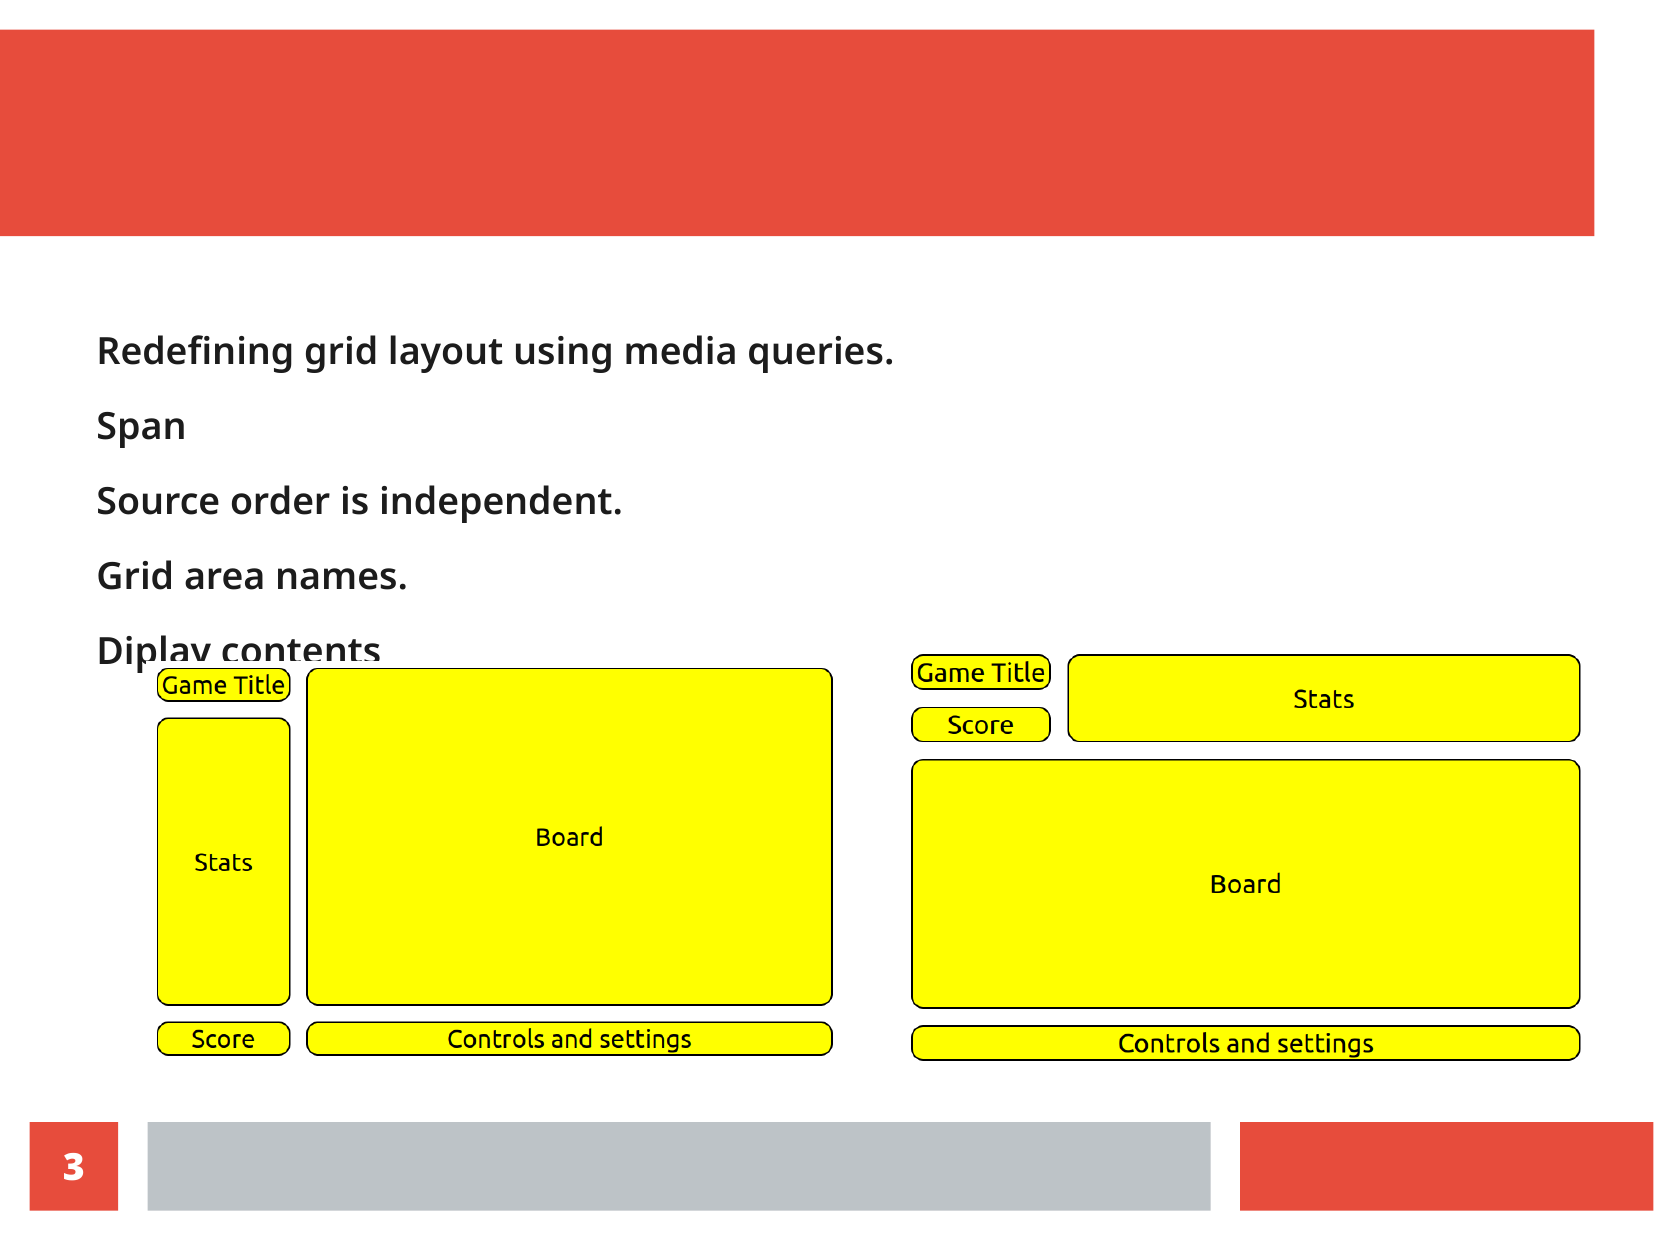

#
Redefining grid layout using media queries.
Span
Source order is independent.
Grid area names.
Diplay contents
3